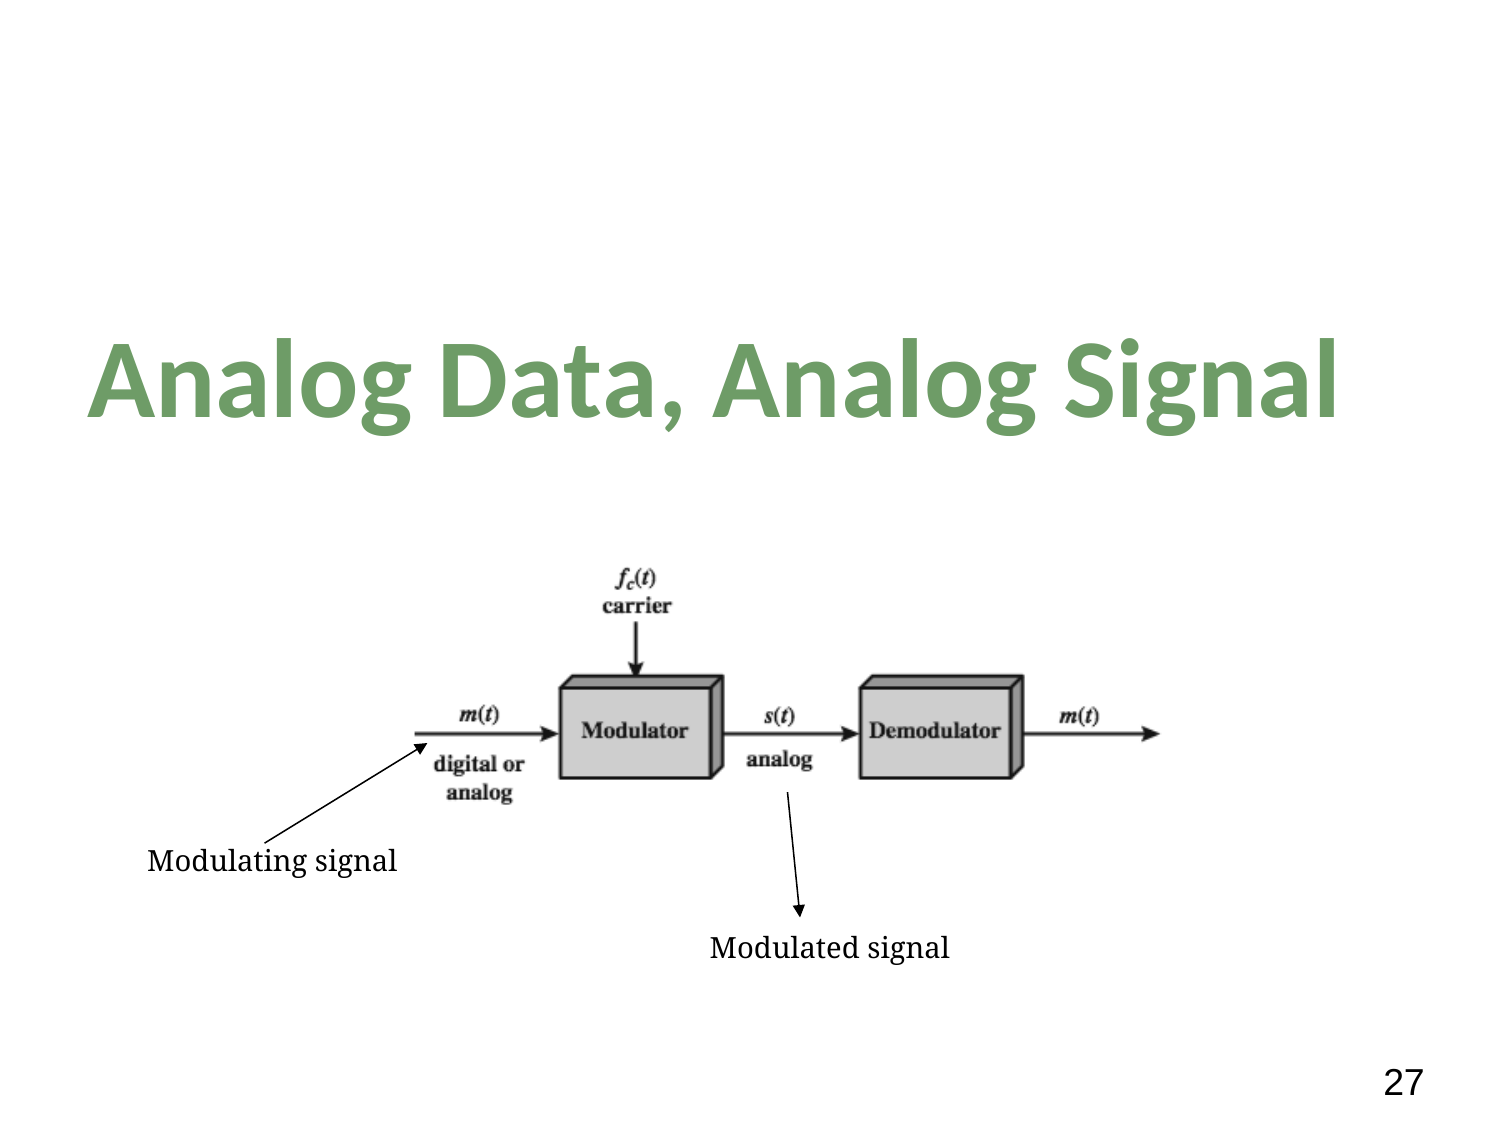

Analog Data, Analog Signal
Modulating signal
Modulated signal